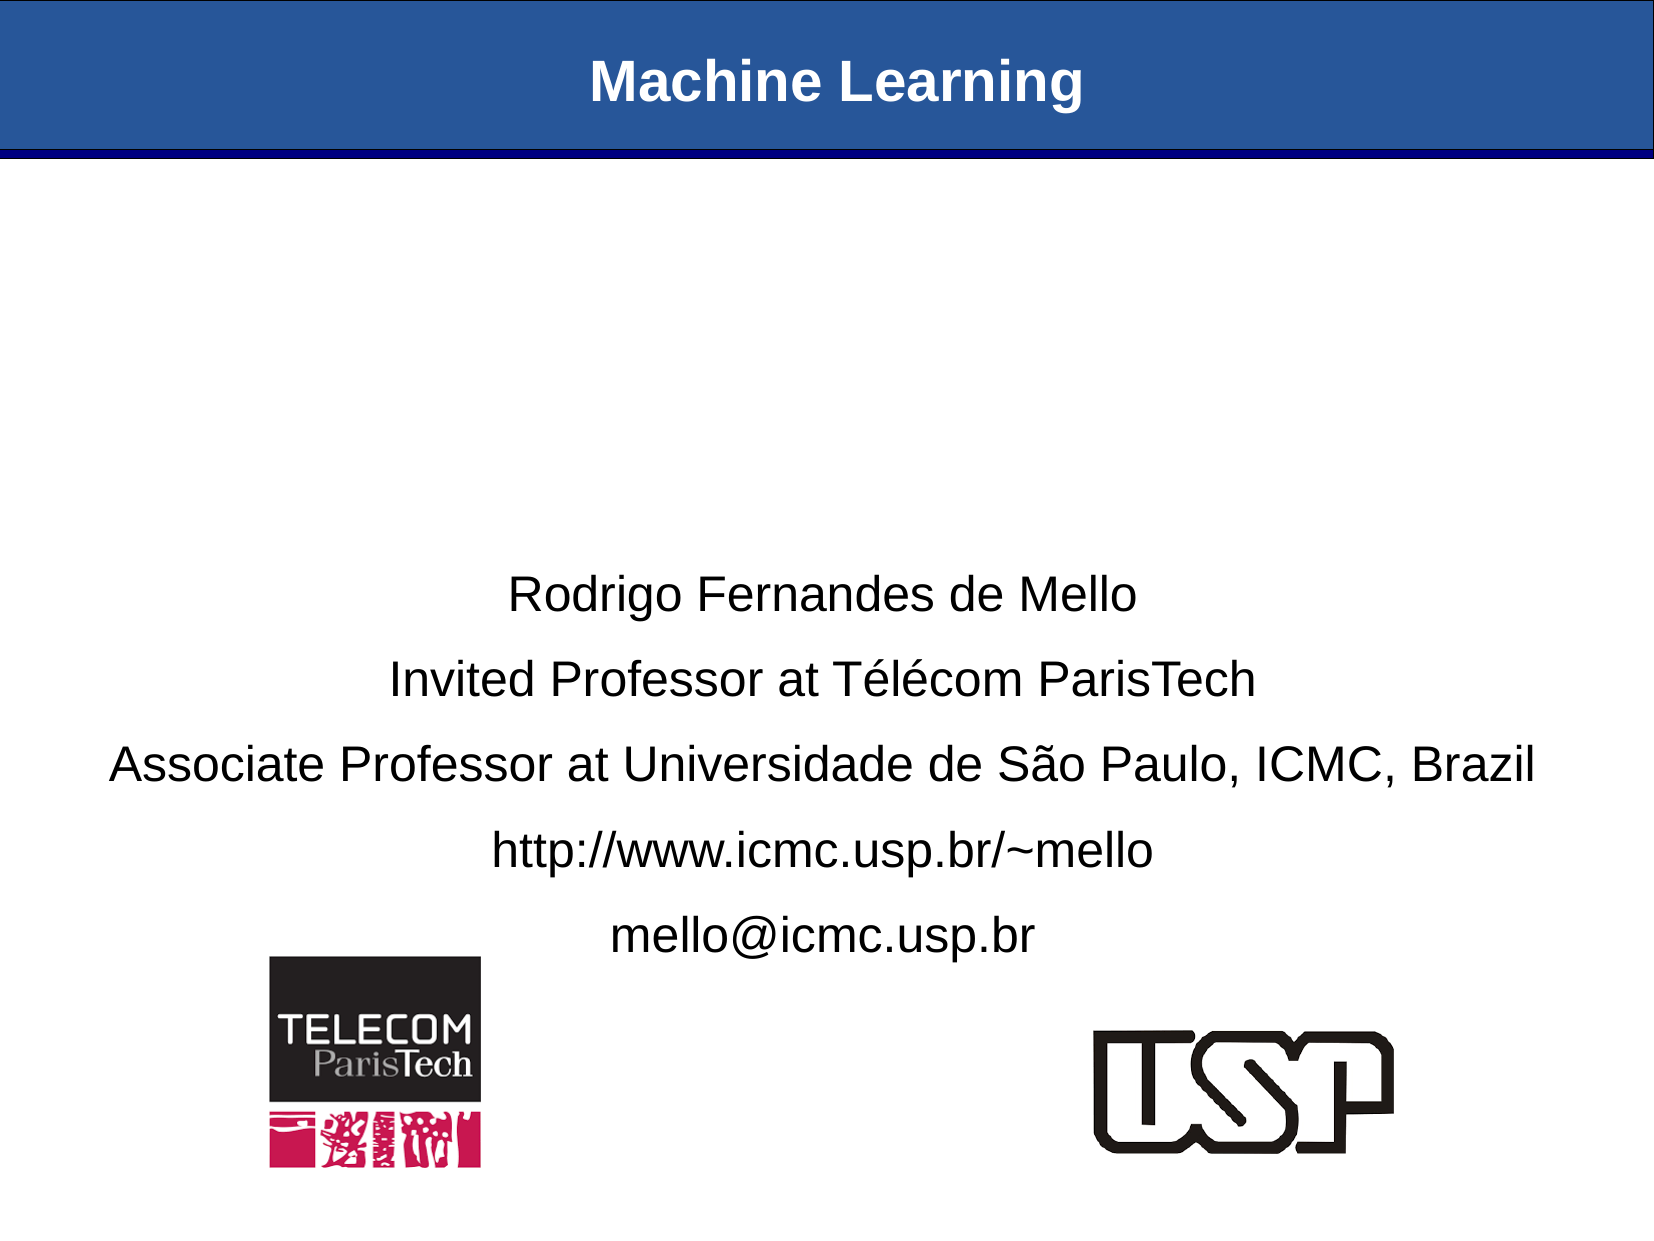

# Machine Learning
Rodrigo Fernandes de Mello
Invited Professor at Télécom ParisTech
Associate Professor at Universidade de São Paulo, ICMC, Brazil
http://www.icmc.usp.br/~mello
mello@icmc.usp.br